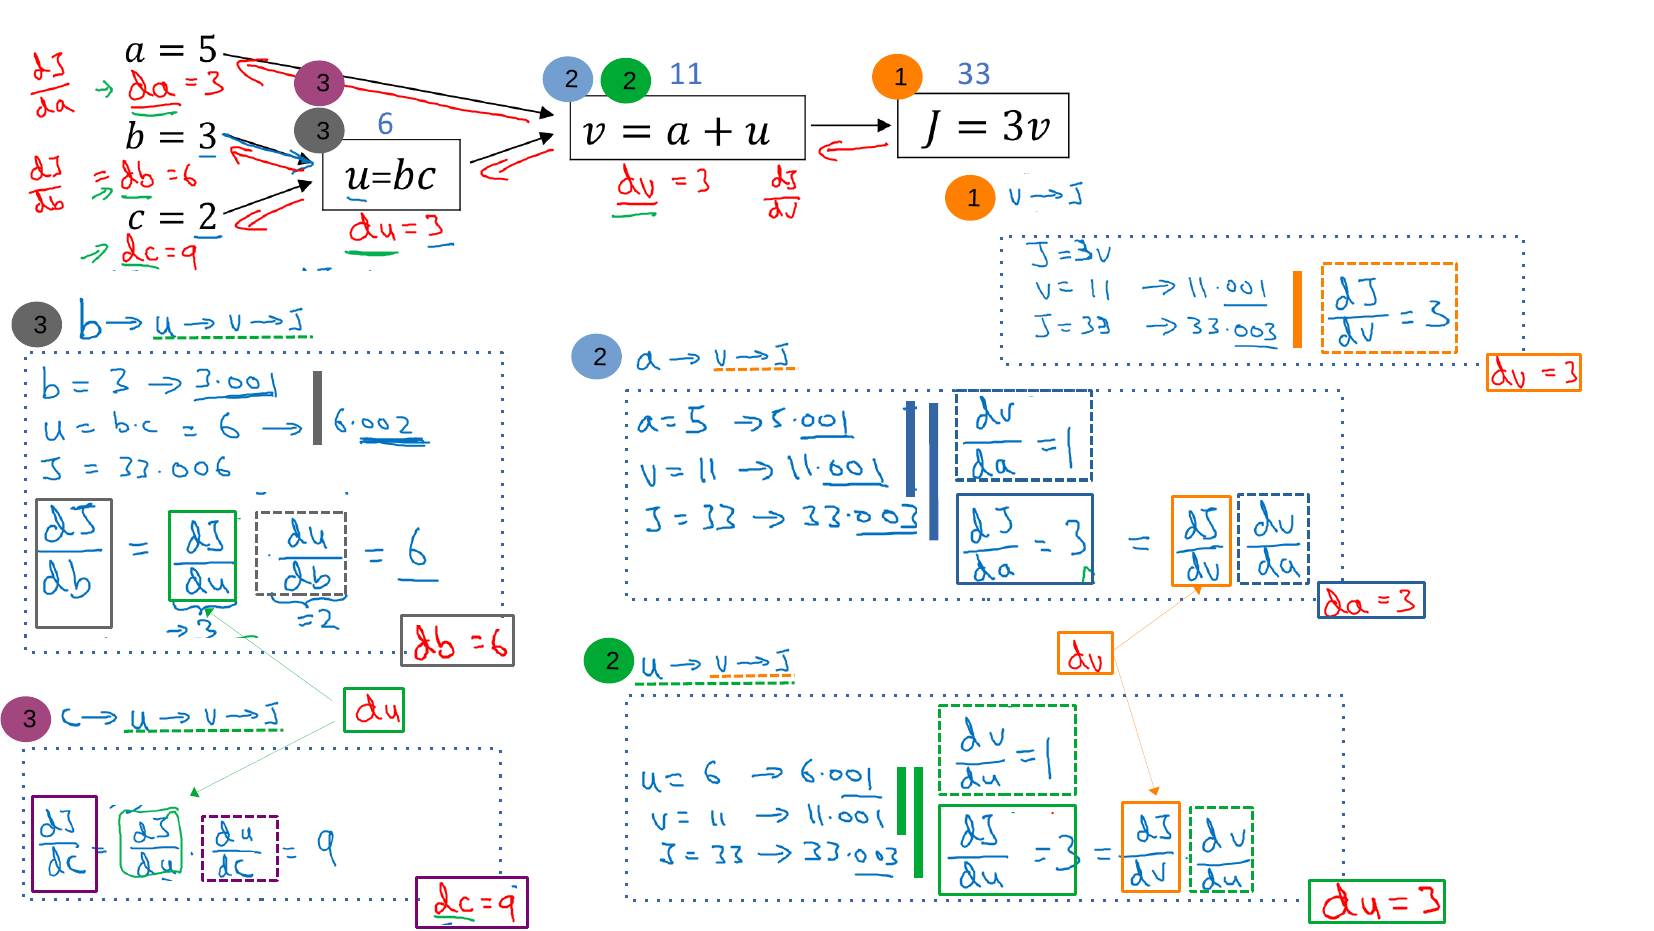

1
2
2
3
3
1
3
2
2
3